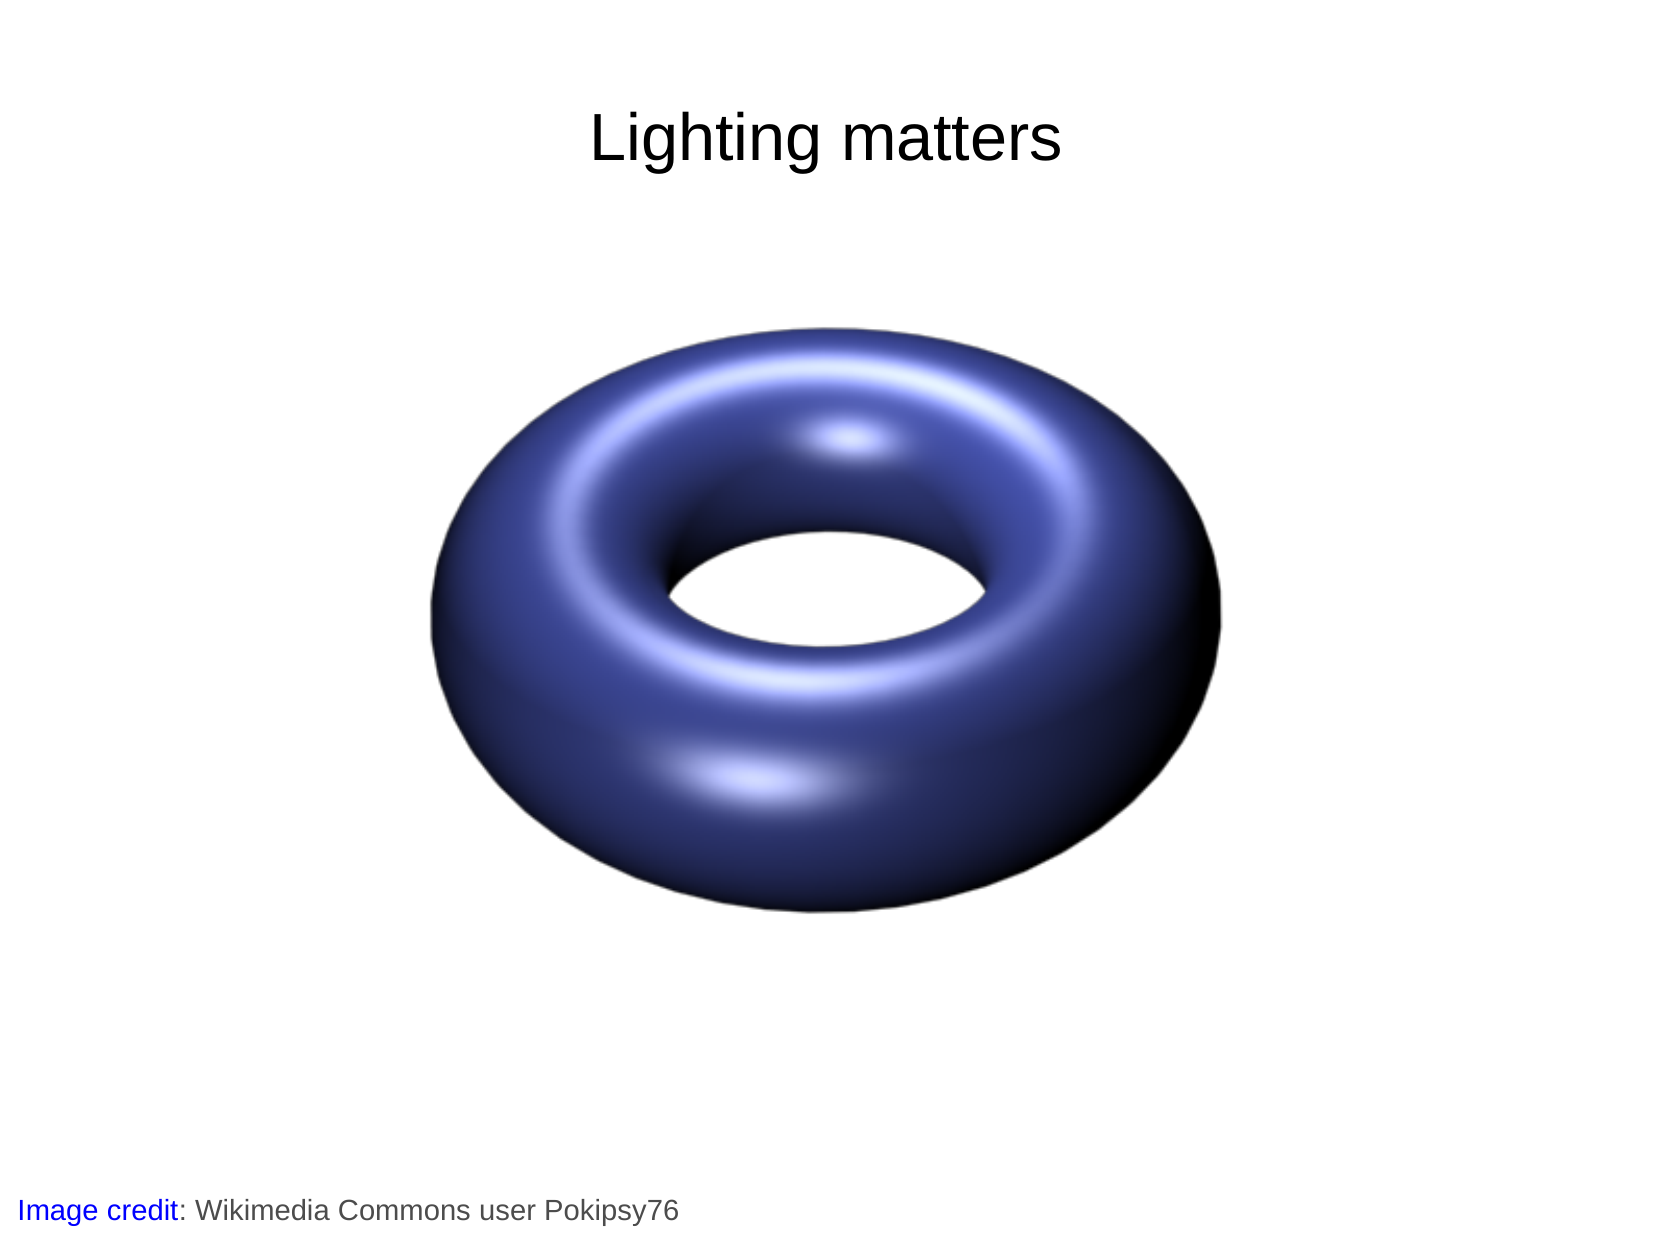

# Lighting matters
Image credit: Wikimedia Commons user Pokipsy76